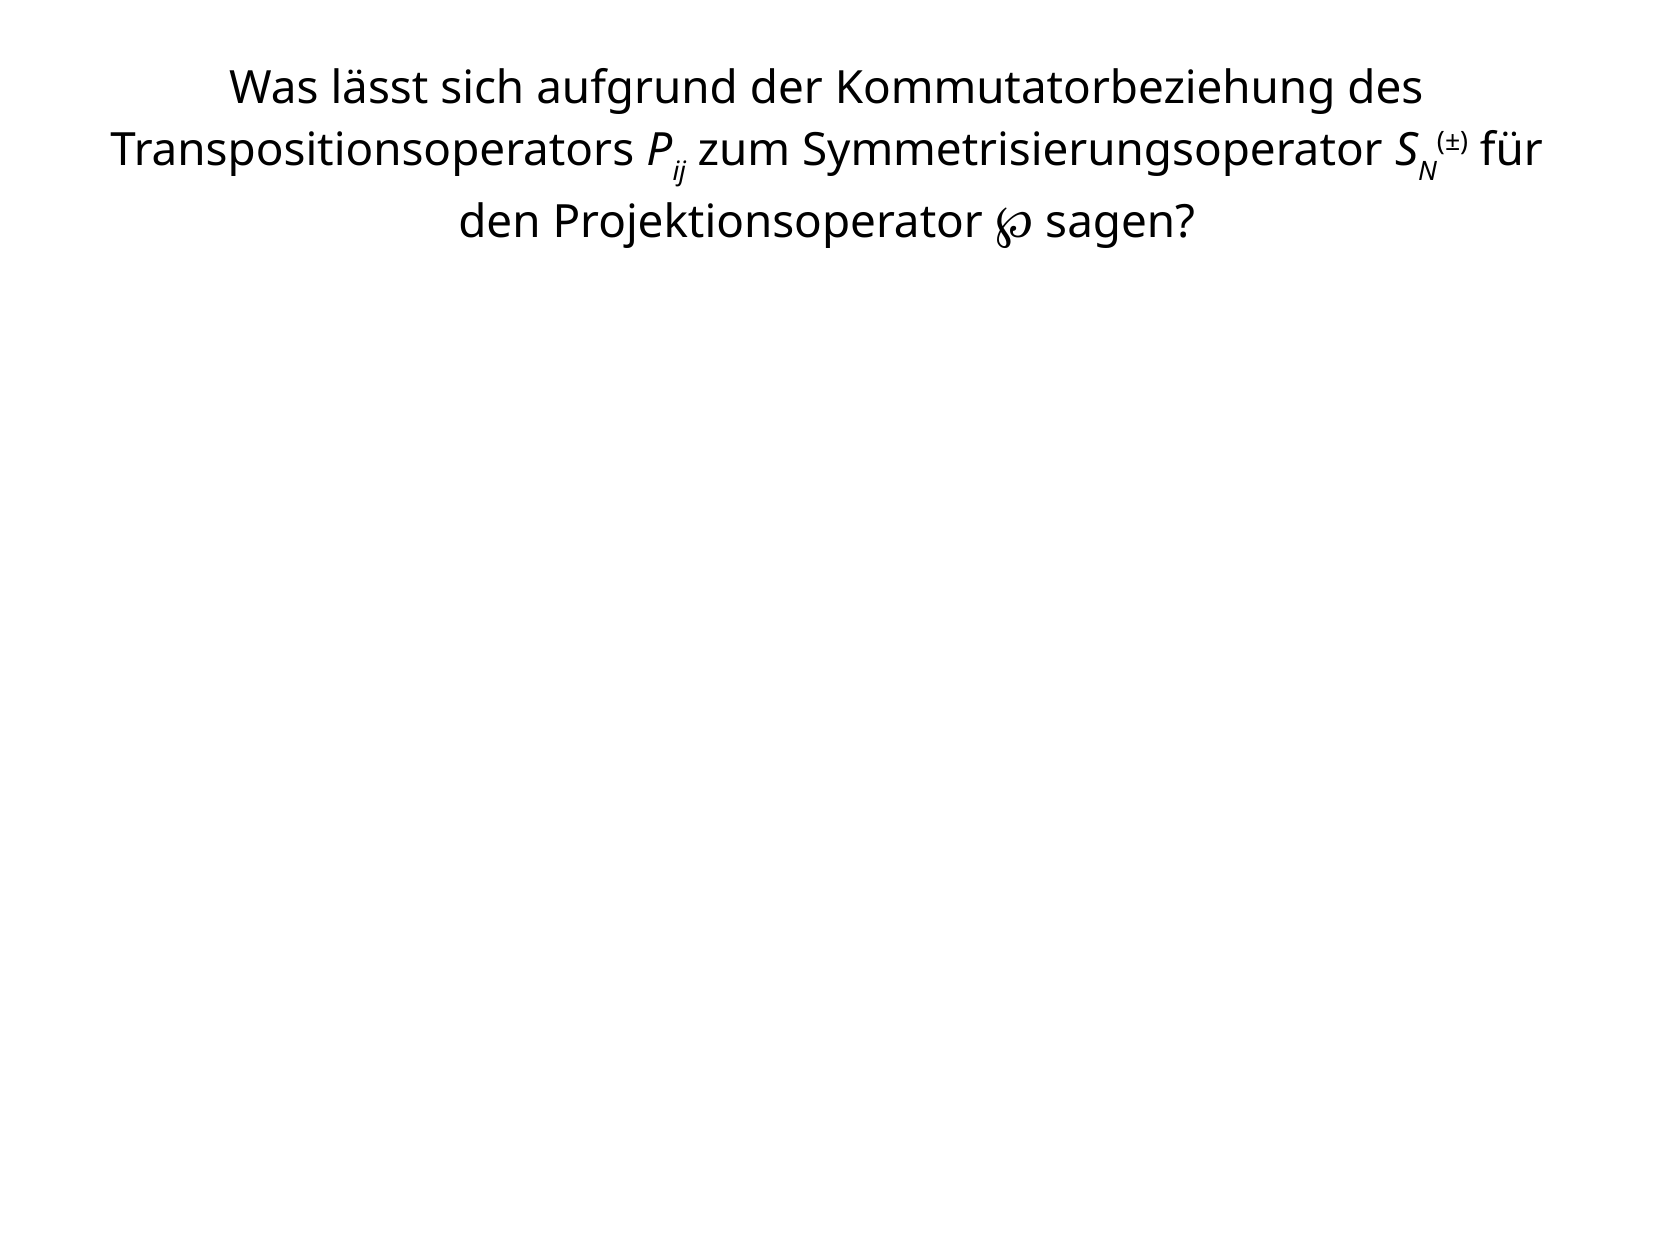

# Was lässt sich aufgrund der Kommutatorbeziehung des Transpositionsoperators Pij zum Symmetrisierungsoperator SN(±) für den Projektionsoperator ℘ sagen?